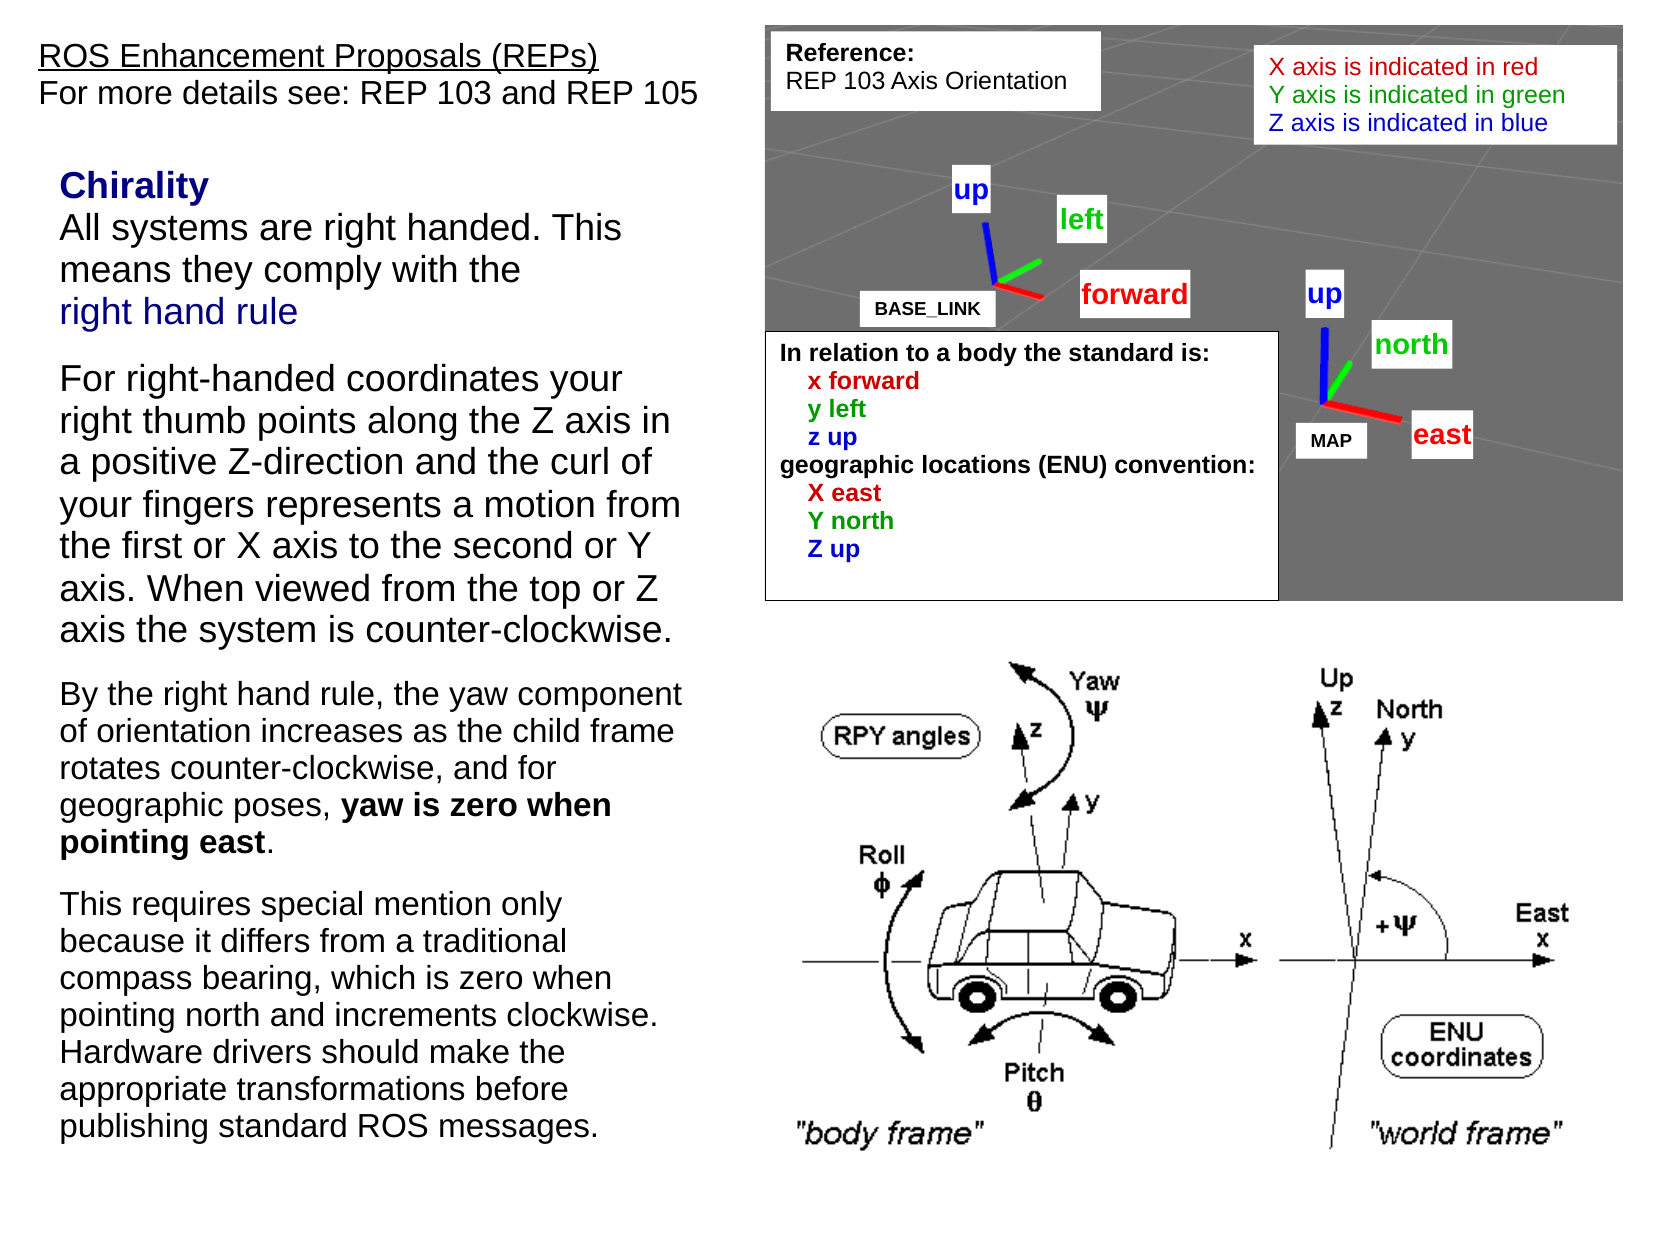

ROS Enhancement Proposals (REPs)
For more details see: REP 103 and REP 105
Reference:
REP 103 Axis Orientation
X axis is indicated in red
Y axis is indicated in green
Z axis is indicated in blue
Chirality
All systems are right handed. This means they comply with the right hand rule
For right-handed coordinates your right thumb points along the Z axis in a positive Z-direction and the curl of your fingers represents a motion from the first or X axis to the second or Y axis. When viewed from the top or Z axis the system is counter-clockwise.
By the right hand rule, the yaw component of orientation increases as the child frame rotates counter-clockwise, and for geographic poses, yaw is zero when pointing east.
This requires special mention only because it differs from a traditional compass bearing, which is zero when pointing north and increments clockwise. Hardware drivers should make the appropriate transformations before publishing standard ROS messages.
up
left
up
forward
BASE_LINK
north
In relation to a body the standard is:
 x forward
 y left
 z up
geographic locations (ENU) convention:
 X east
 Y north
 Z up
east
MAP